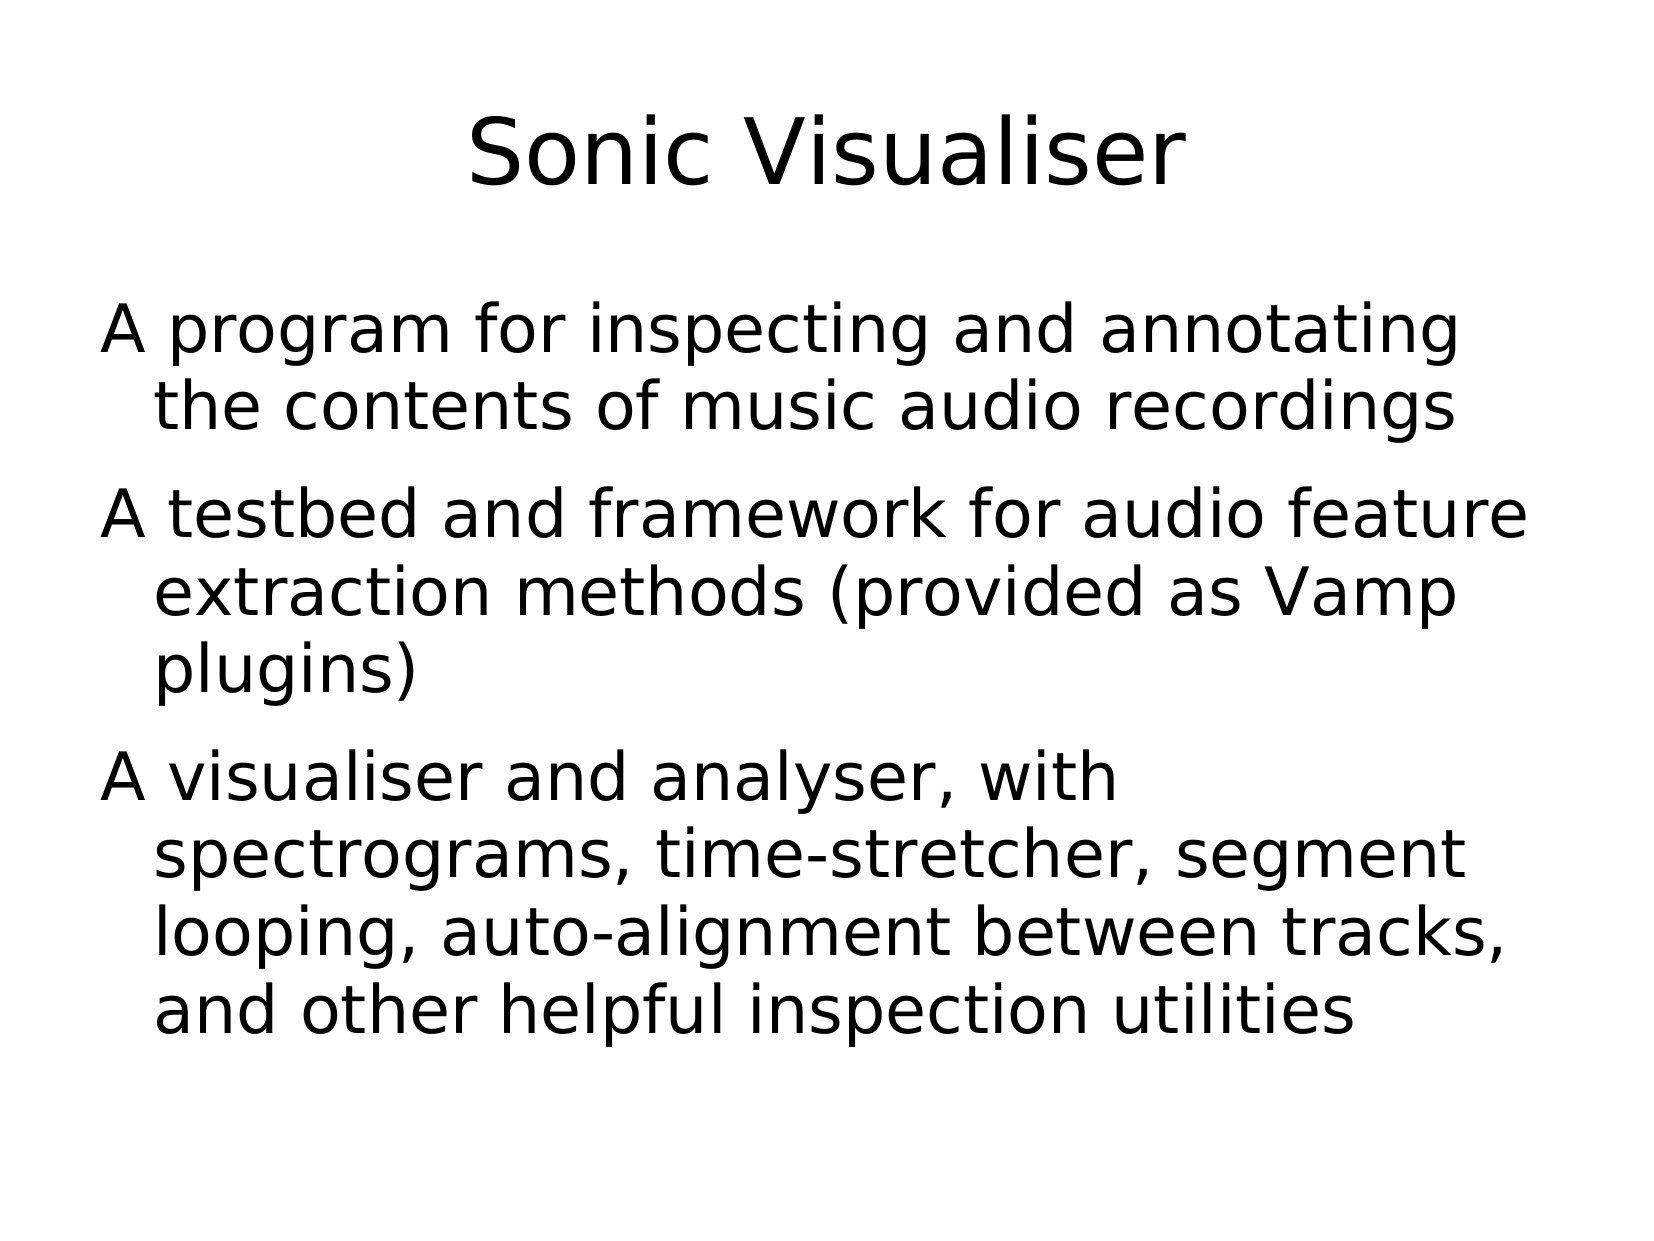

# Sonic Visualiser
A program for inspecting and annotating the contents of music audio recordings
A testbed and framework for audio feature extraction methods (provided as Vamp plugins)
A visualiser and analyser, with spectrograms, time-stretcher, segment looping, auto-alignment between tracks, and other helpful inspection utilities